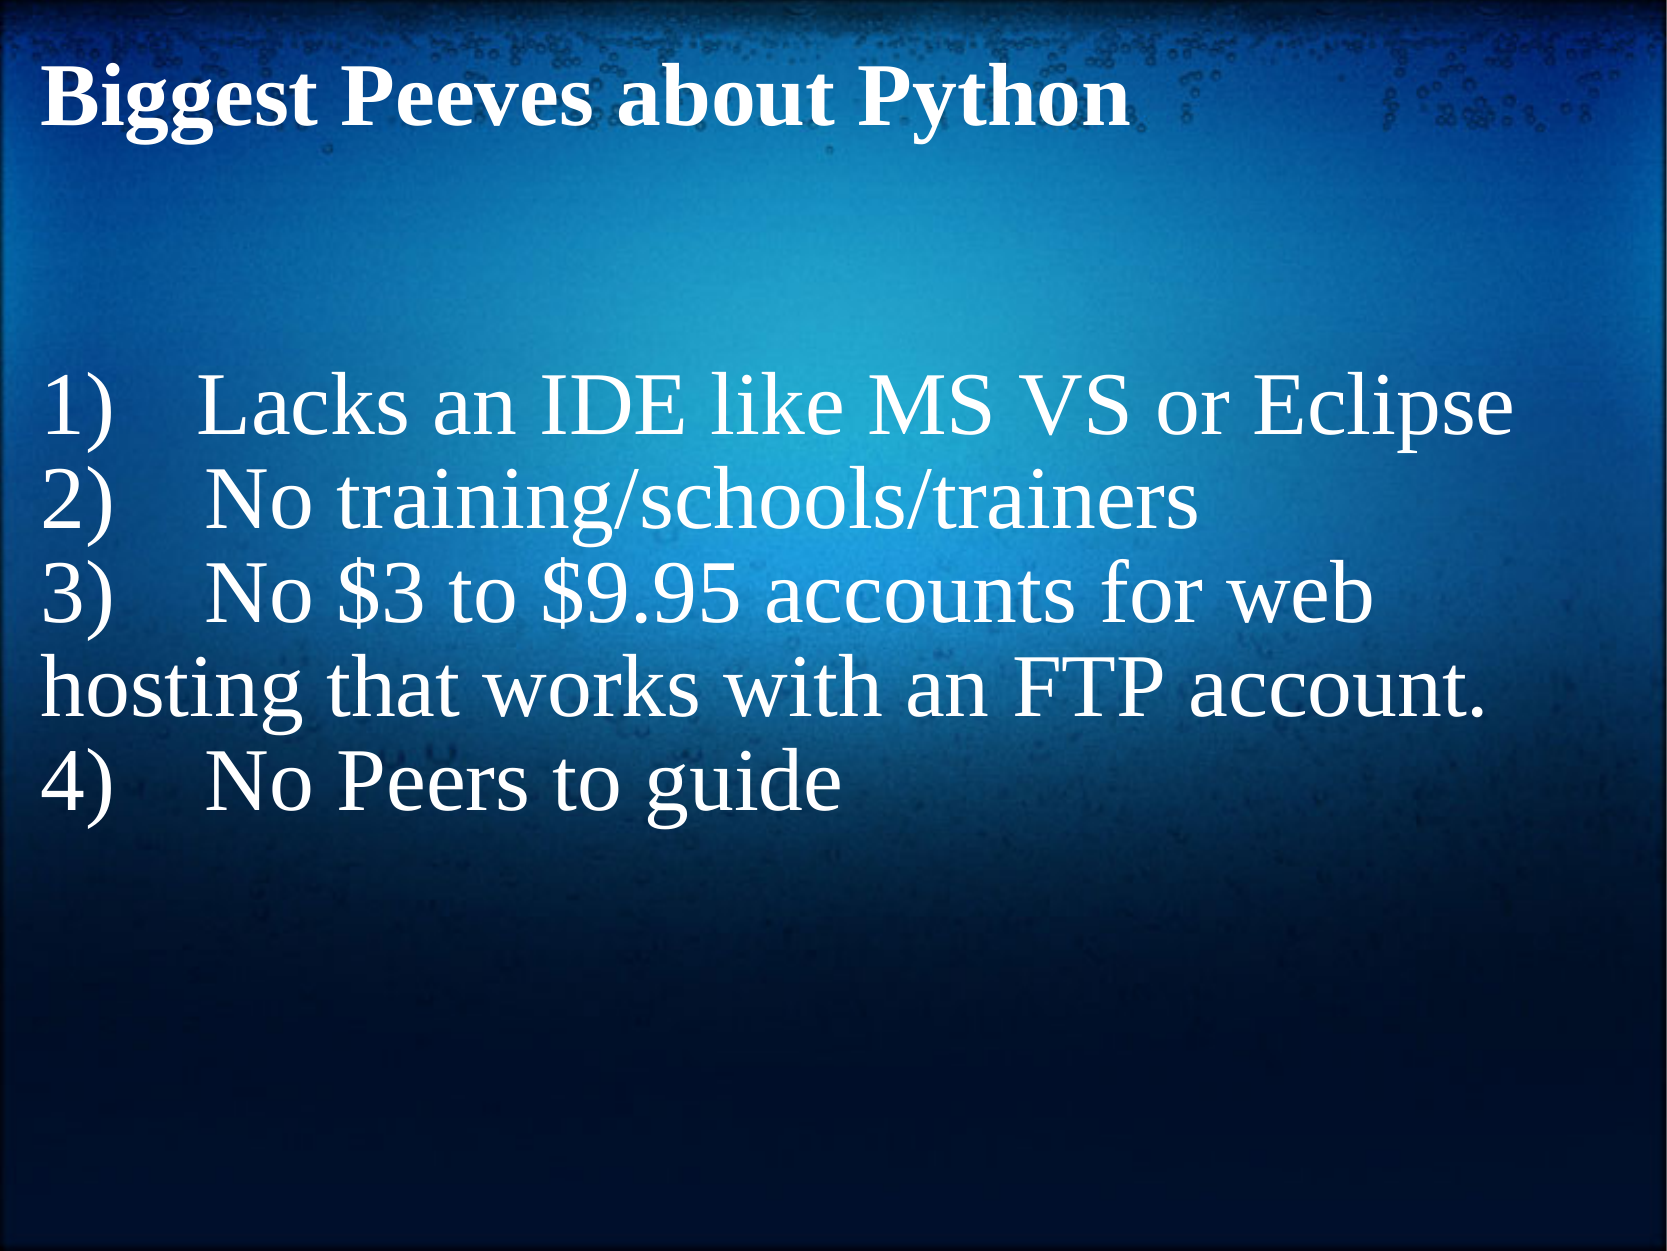

# Biggest Peeves about Python
1)    Lacks an IDE like MS VS or Eclipse
2)    No training/schools/trainers
3)    No $3 to $9.95 accounts for web hosting that works with an FTP account.
4)    No Peers to guide